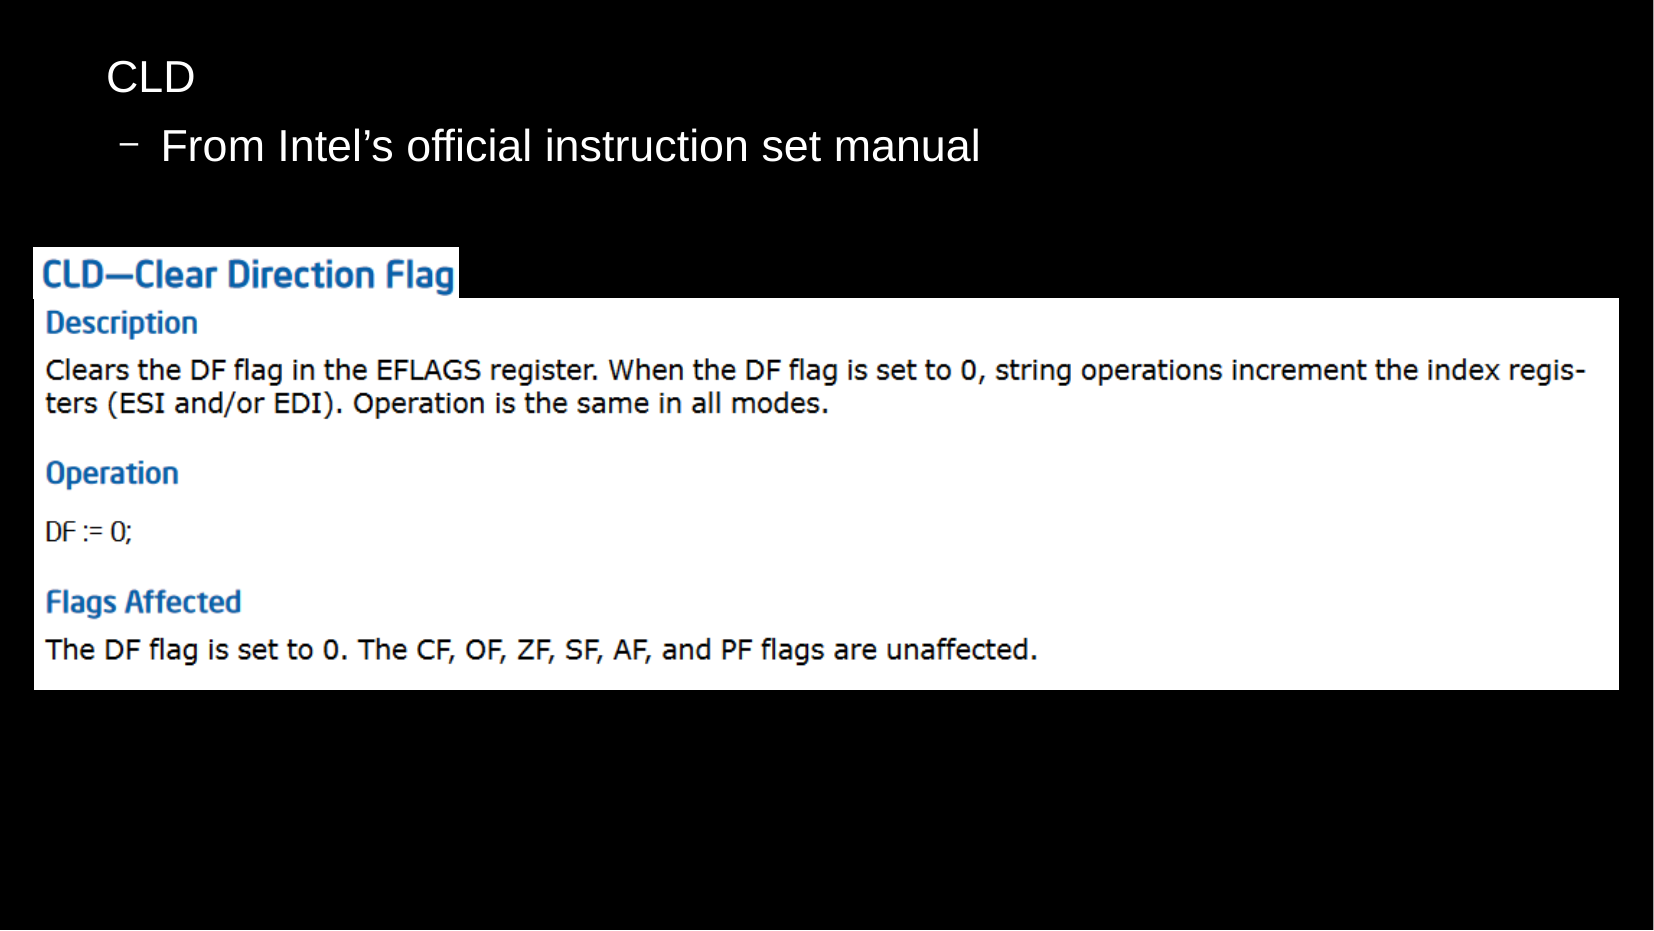

# CLD
From Intel’s official instruction set manual